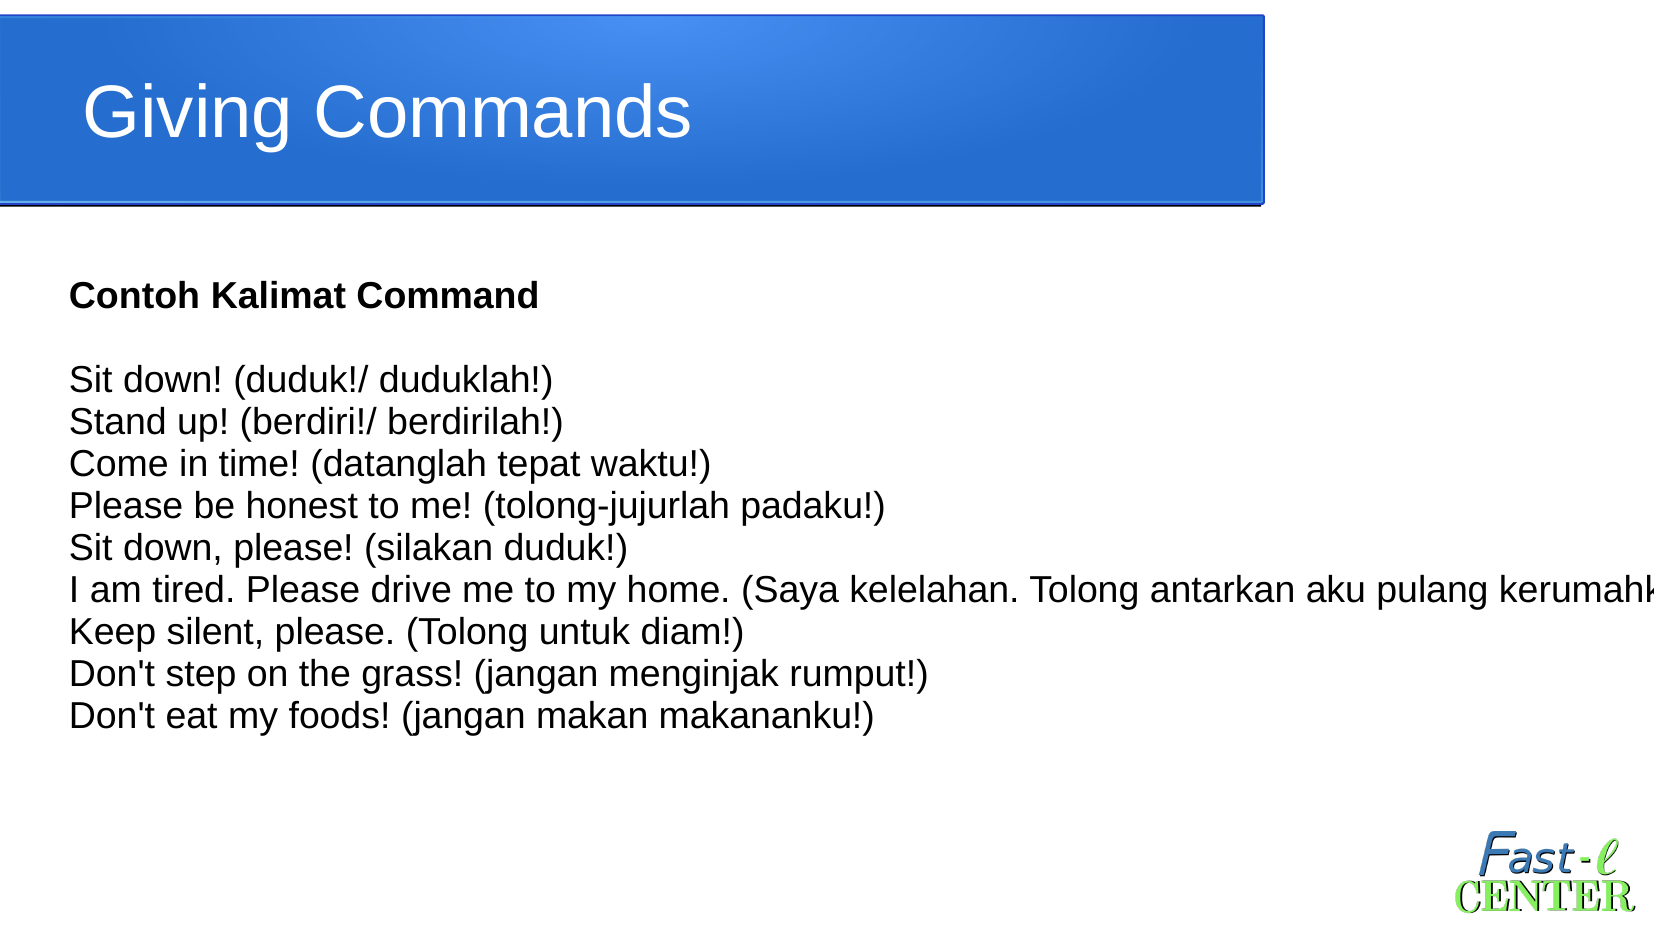

# Giving Commands
Contoh Kalimat Command
Sit down! (duduk!/ duduklah!)
Stand up! (berdiri!/ berdirilah!)
Come in time! (datanglah tepat waktu!)
Please be honest to me! (tolong-jujurlah padaku!)
Sit down, please! (silakan duduk!)
I am tired. Please drive me to my home. (Saya kelelahan. Tolong antarkan aku pulang kerumahku)
Keep silent, please. (Tolong untuk diam!)
Don't step on the grass! (jangan menginjak rumput!)
Don't eat my foods! (jangan makan makananku!)